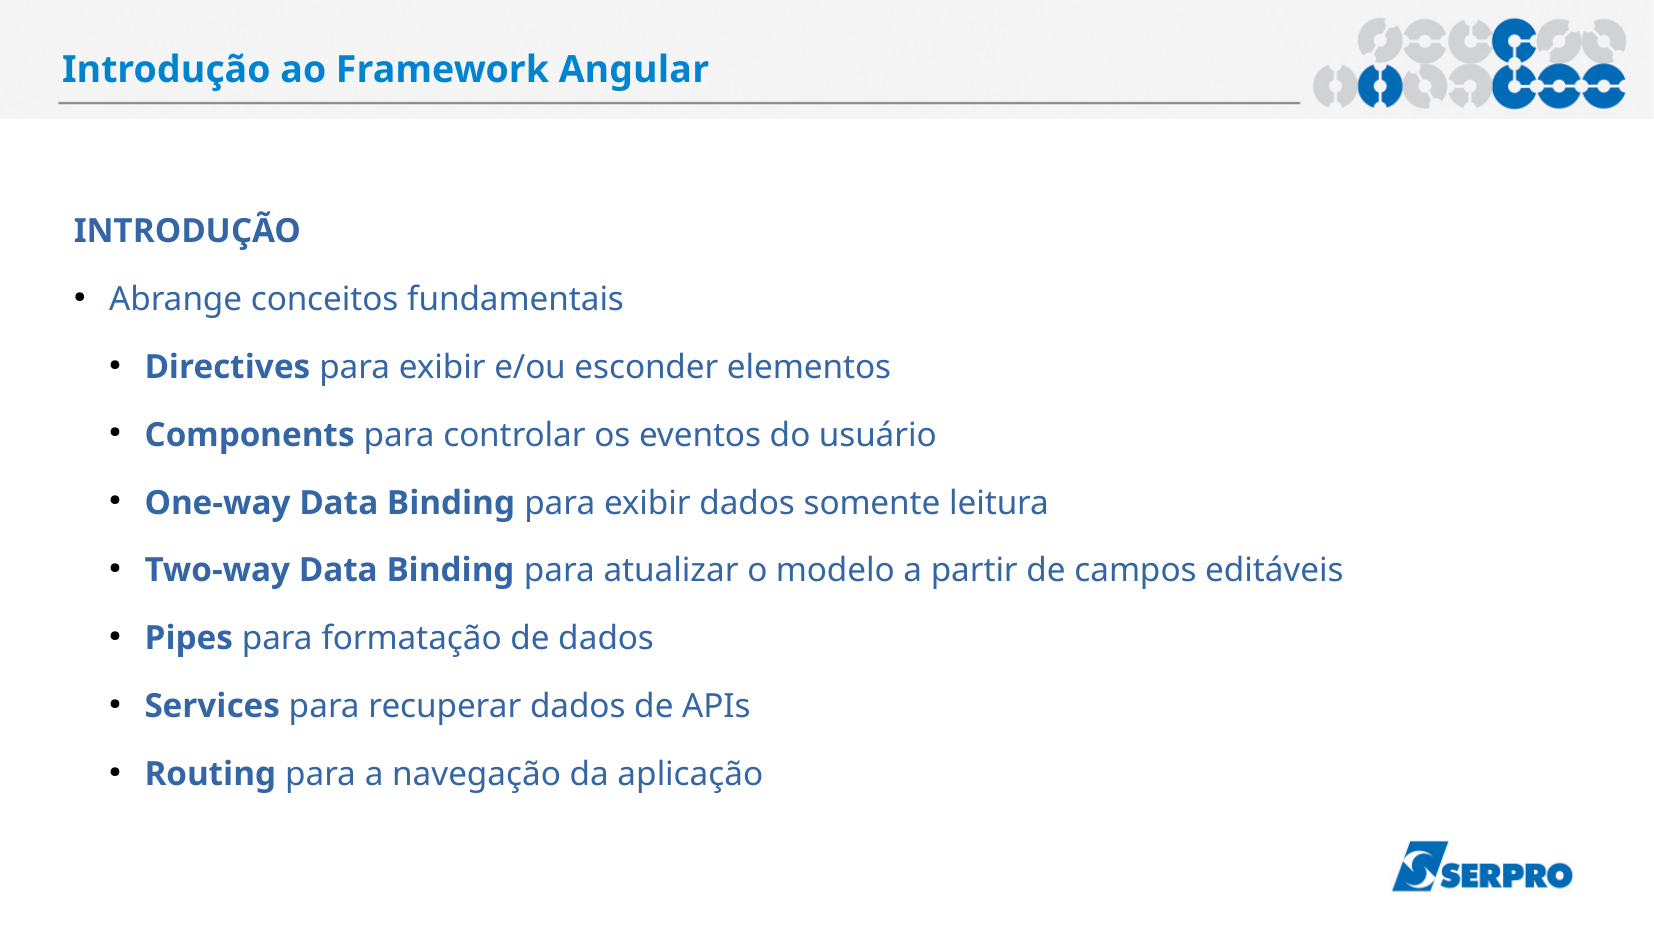

Introdução ao Framework Angular
INTRODUÇÃO
Abrange conceitos fundamentais
Directives para exibir e/ou esconder elementos
Components para controlar os eventos do usuário
One-way Data Binding para exibir dados somente leitura
Two-way Data Binding para atualizar o modelo a partir de campos editáveis
Pipes para formatação de dados
Services para recuperar dados de APIs
Routing para a navegação da aplicação